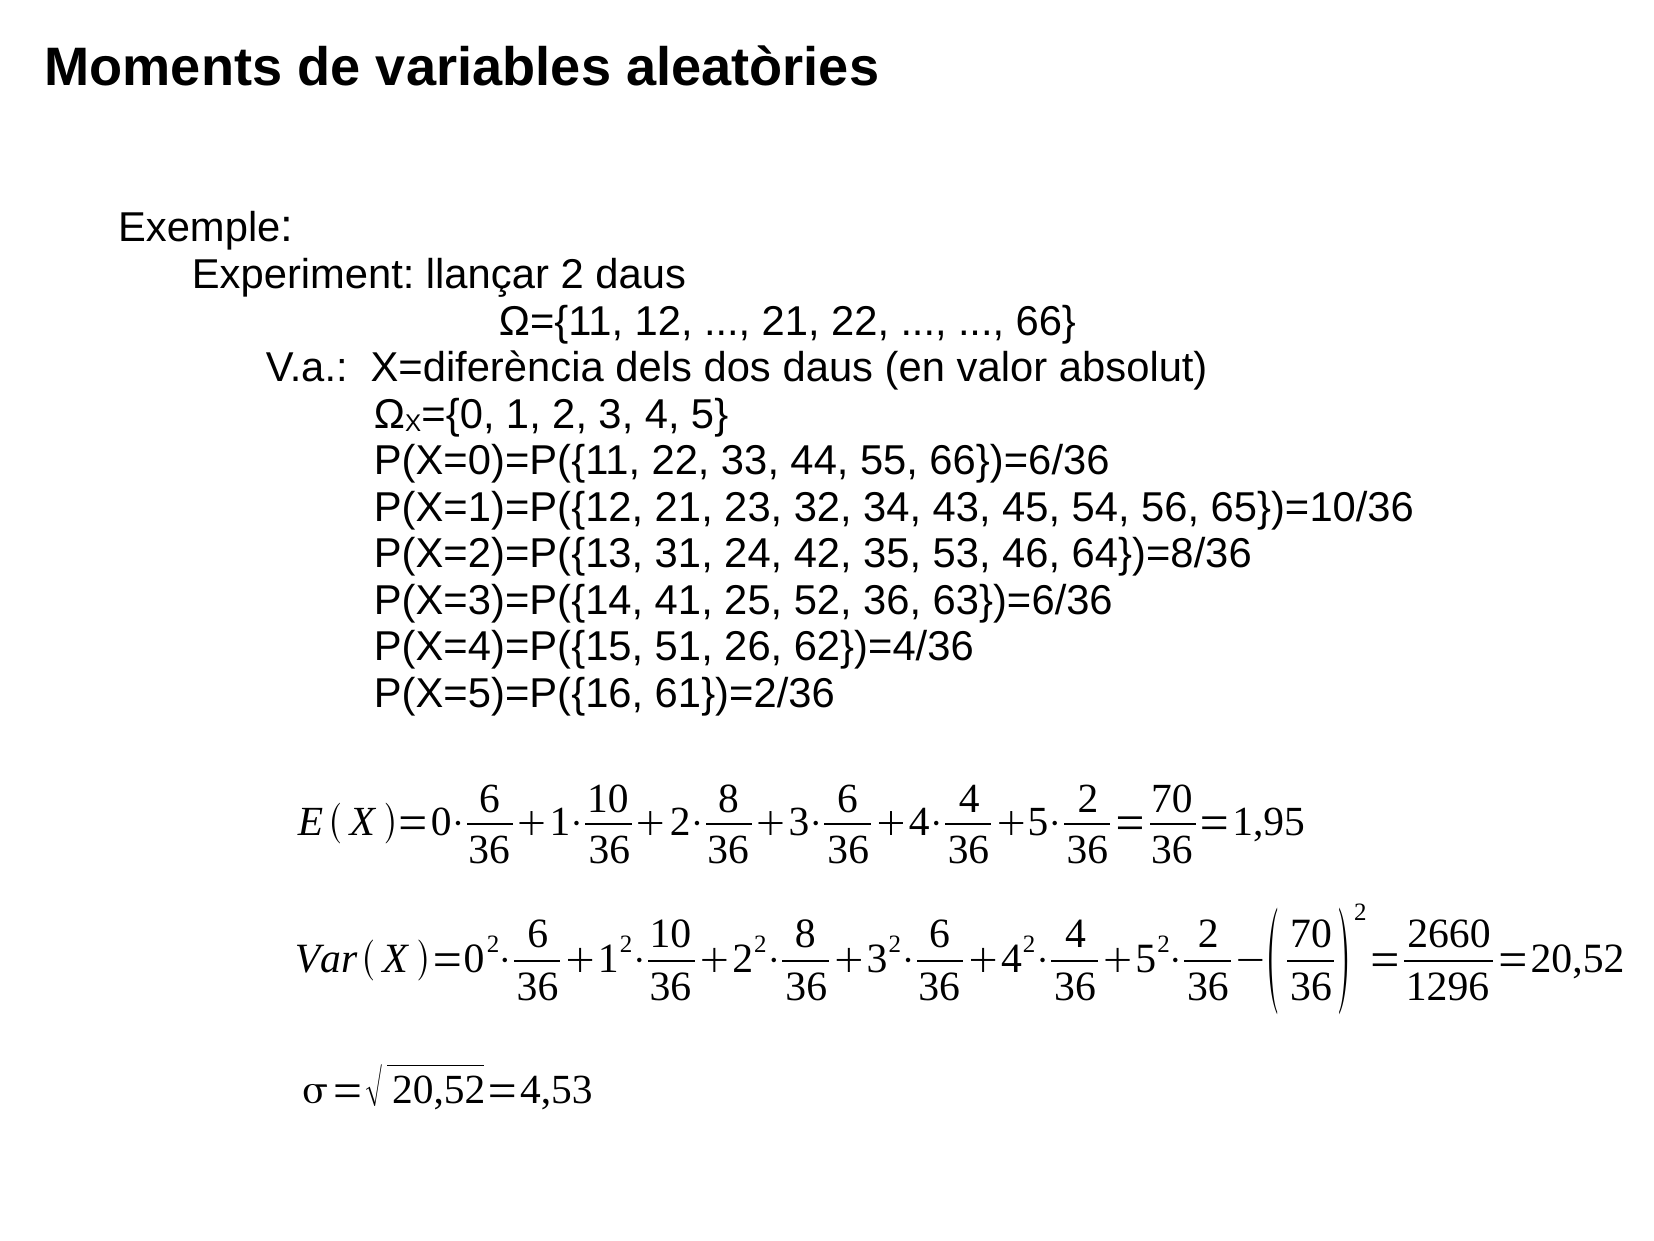

Moments de variables aleatòries
	Exemple:
		Experiment: llançar 2 daus
						 Ω={11, 12, ..., 21, 22, ..., ..., 66}
			V.a.: X=diferència dels dos daus (en valor absolut)
				 ΩX={0, 1, 2, 3, 4, 5}
				 P(X=0)=P({11, 22, 33, 44, 55, 66})=6/36
				 P(X=1)=P({12, 21, 23, 32, 34, 43, 45, 54, 56, 65})=10/36
				 P(X=2)=P({13, 31, 24, 42, 35, 53, 46, 64})=8/36
				 P(X=3)=P({14, 41, 25, 52, 36, 63})=6/36
				 P(X=4)=P({15, 51, 26, 62})=4/36
				 P(X=5)=P({16, 61})=2/36